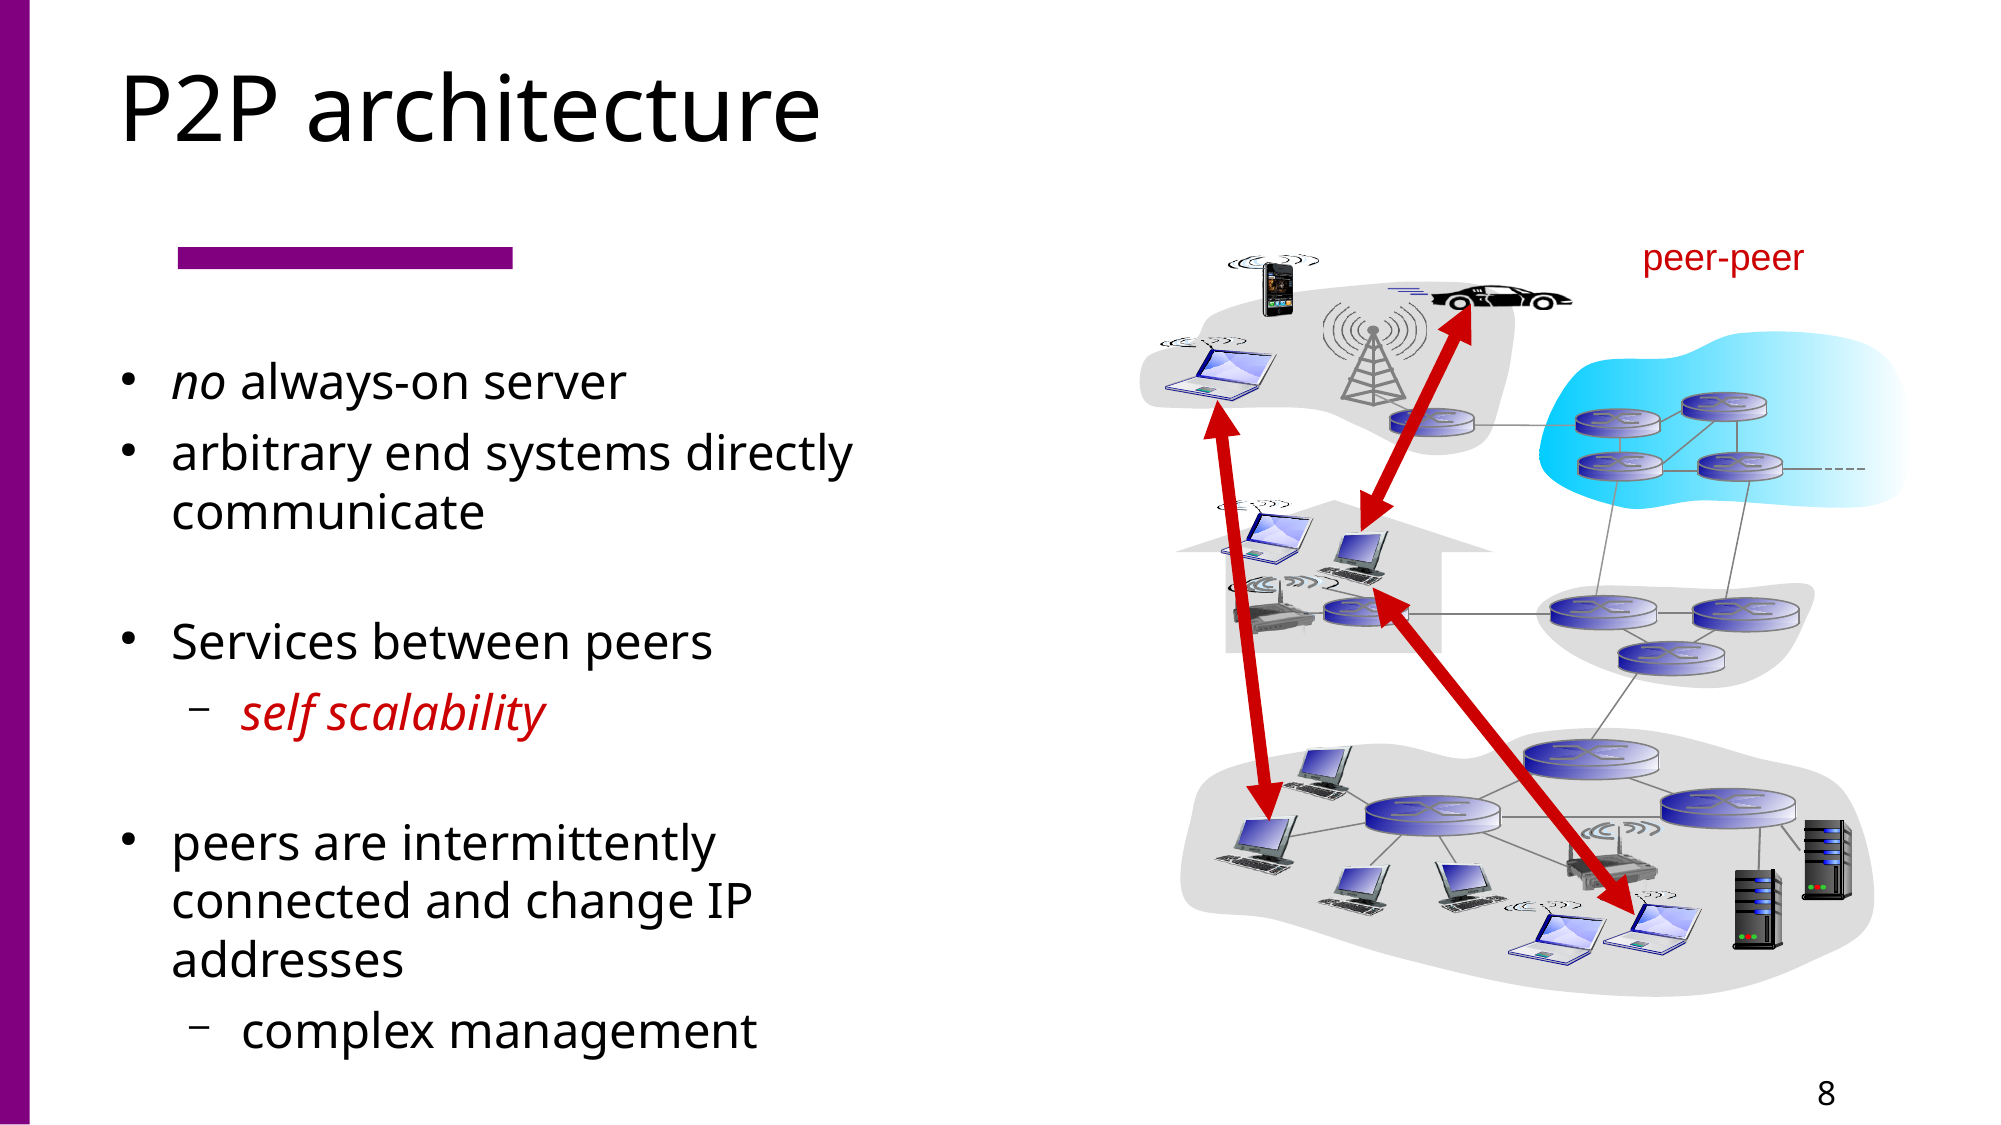

# P2P architecture
no always-on server
arbitrary end systems directly communicate
Services between peers
self scalability
peers are intermittently connected and change IP addresses
complex management
peer-peer